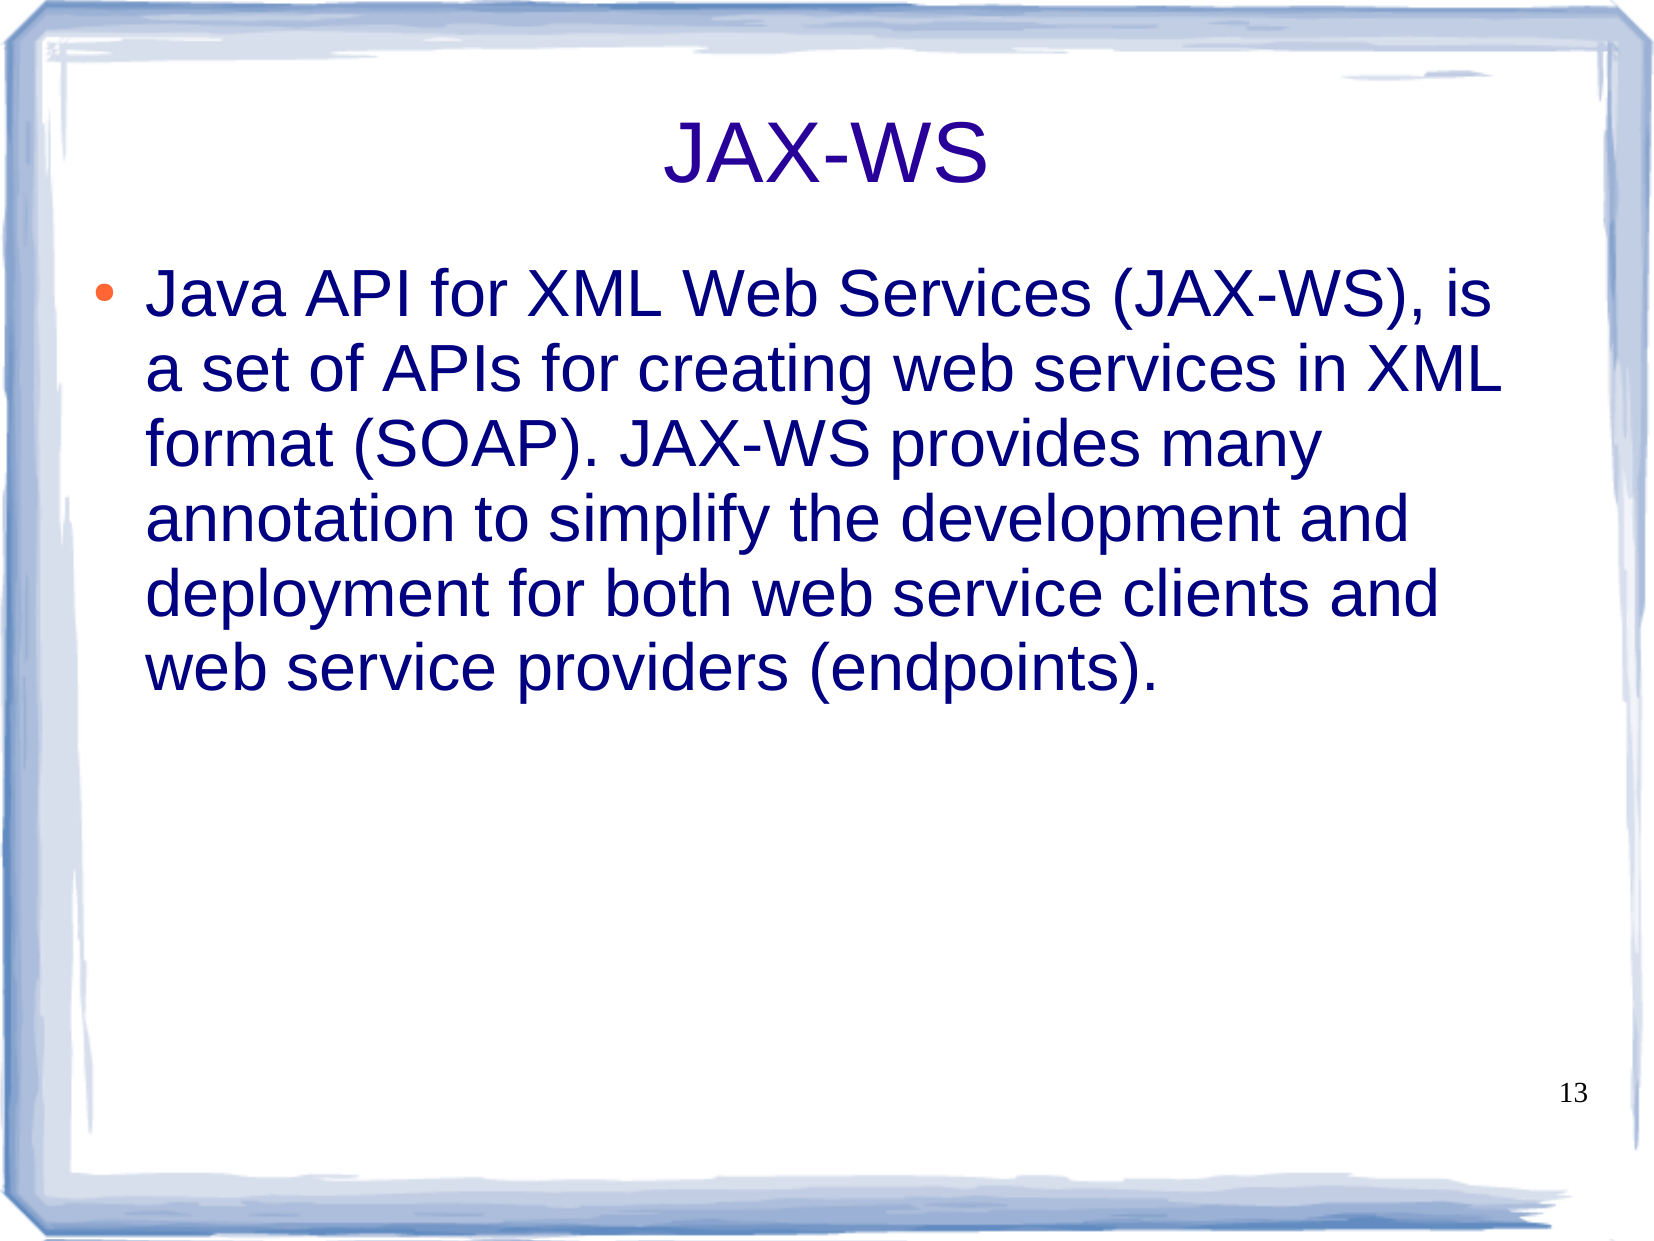

# JAX-WS
Java API for XML Web Services (JAX-WS), is a set of APIs for creating web services in XML format (SOAP). JAX-WS provides many annotation to simplify the development and deployment for both web service clients and web service providers (endpoints).
13